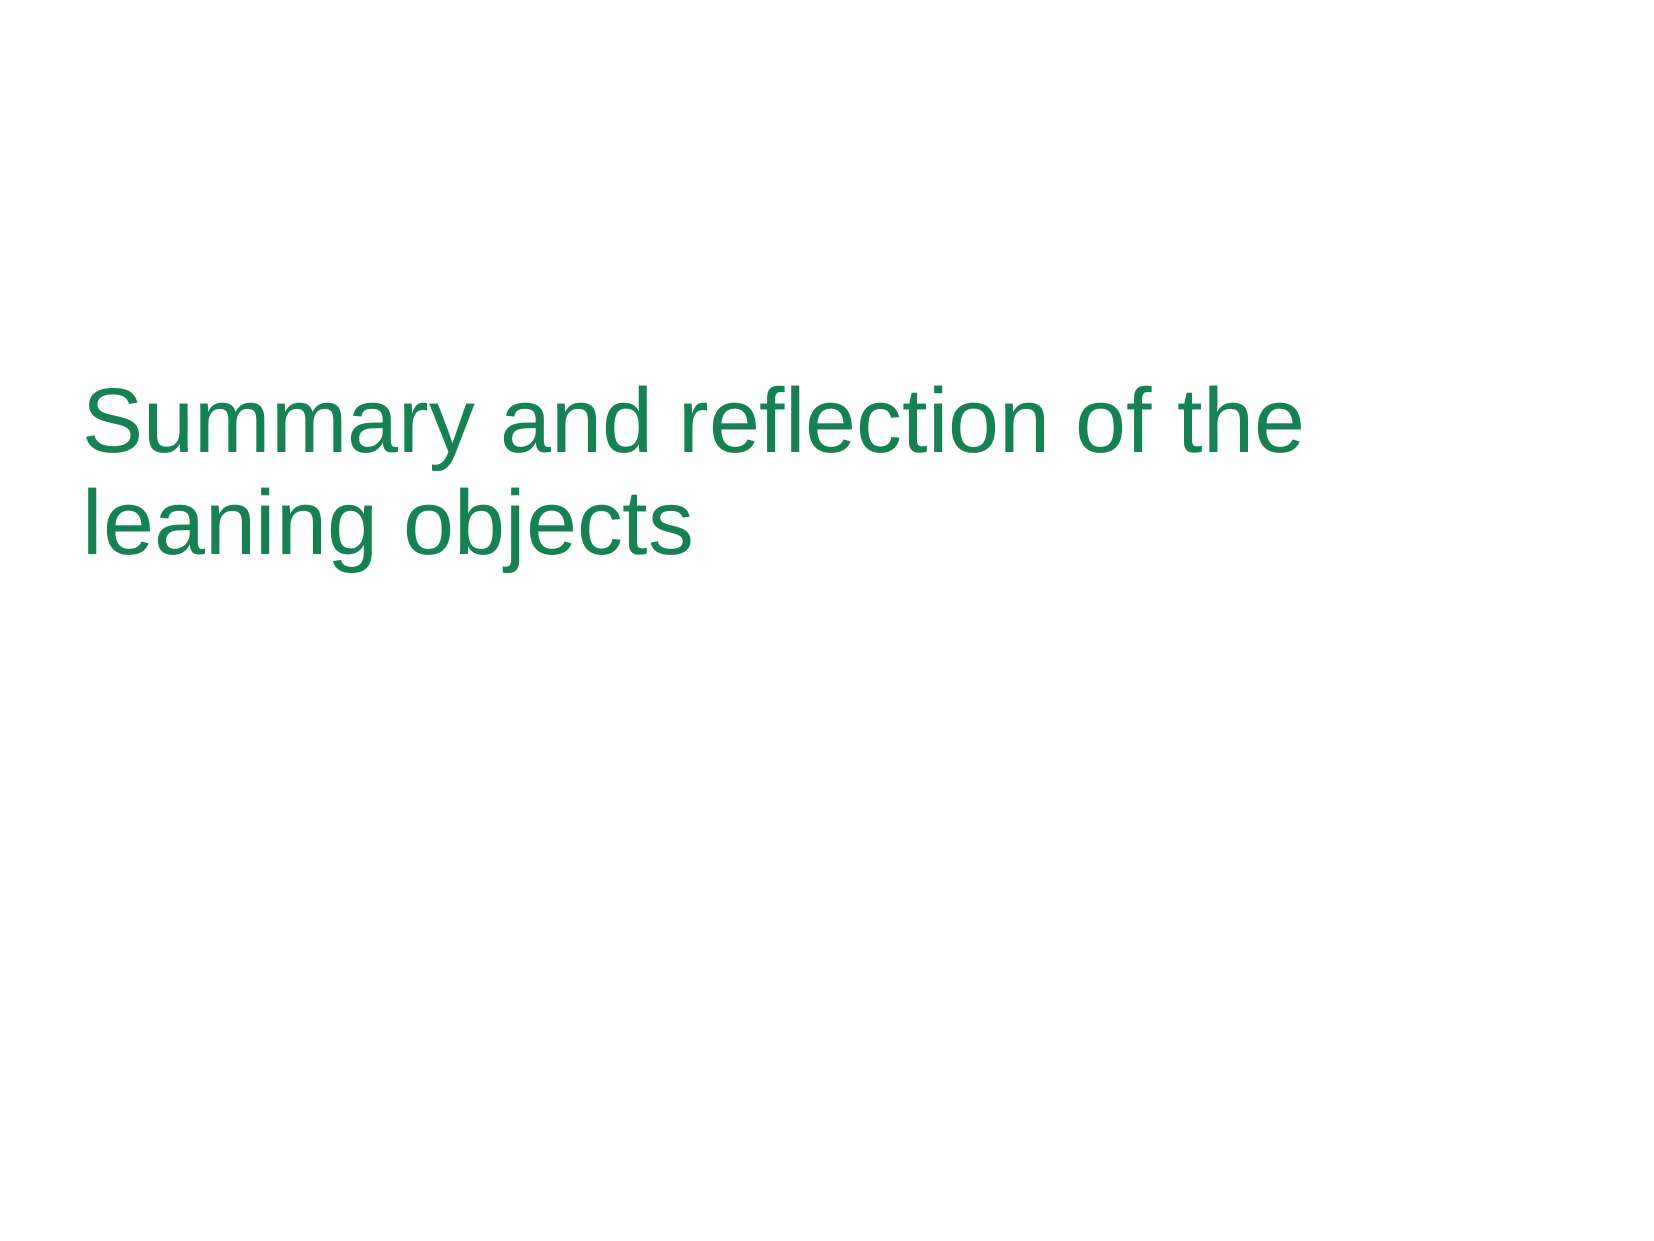

# Summary and reflection of the leaning objects